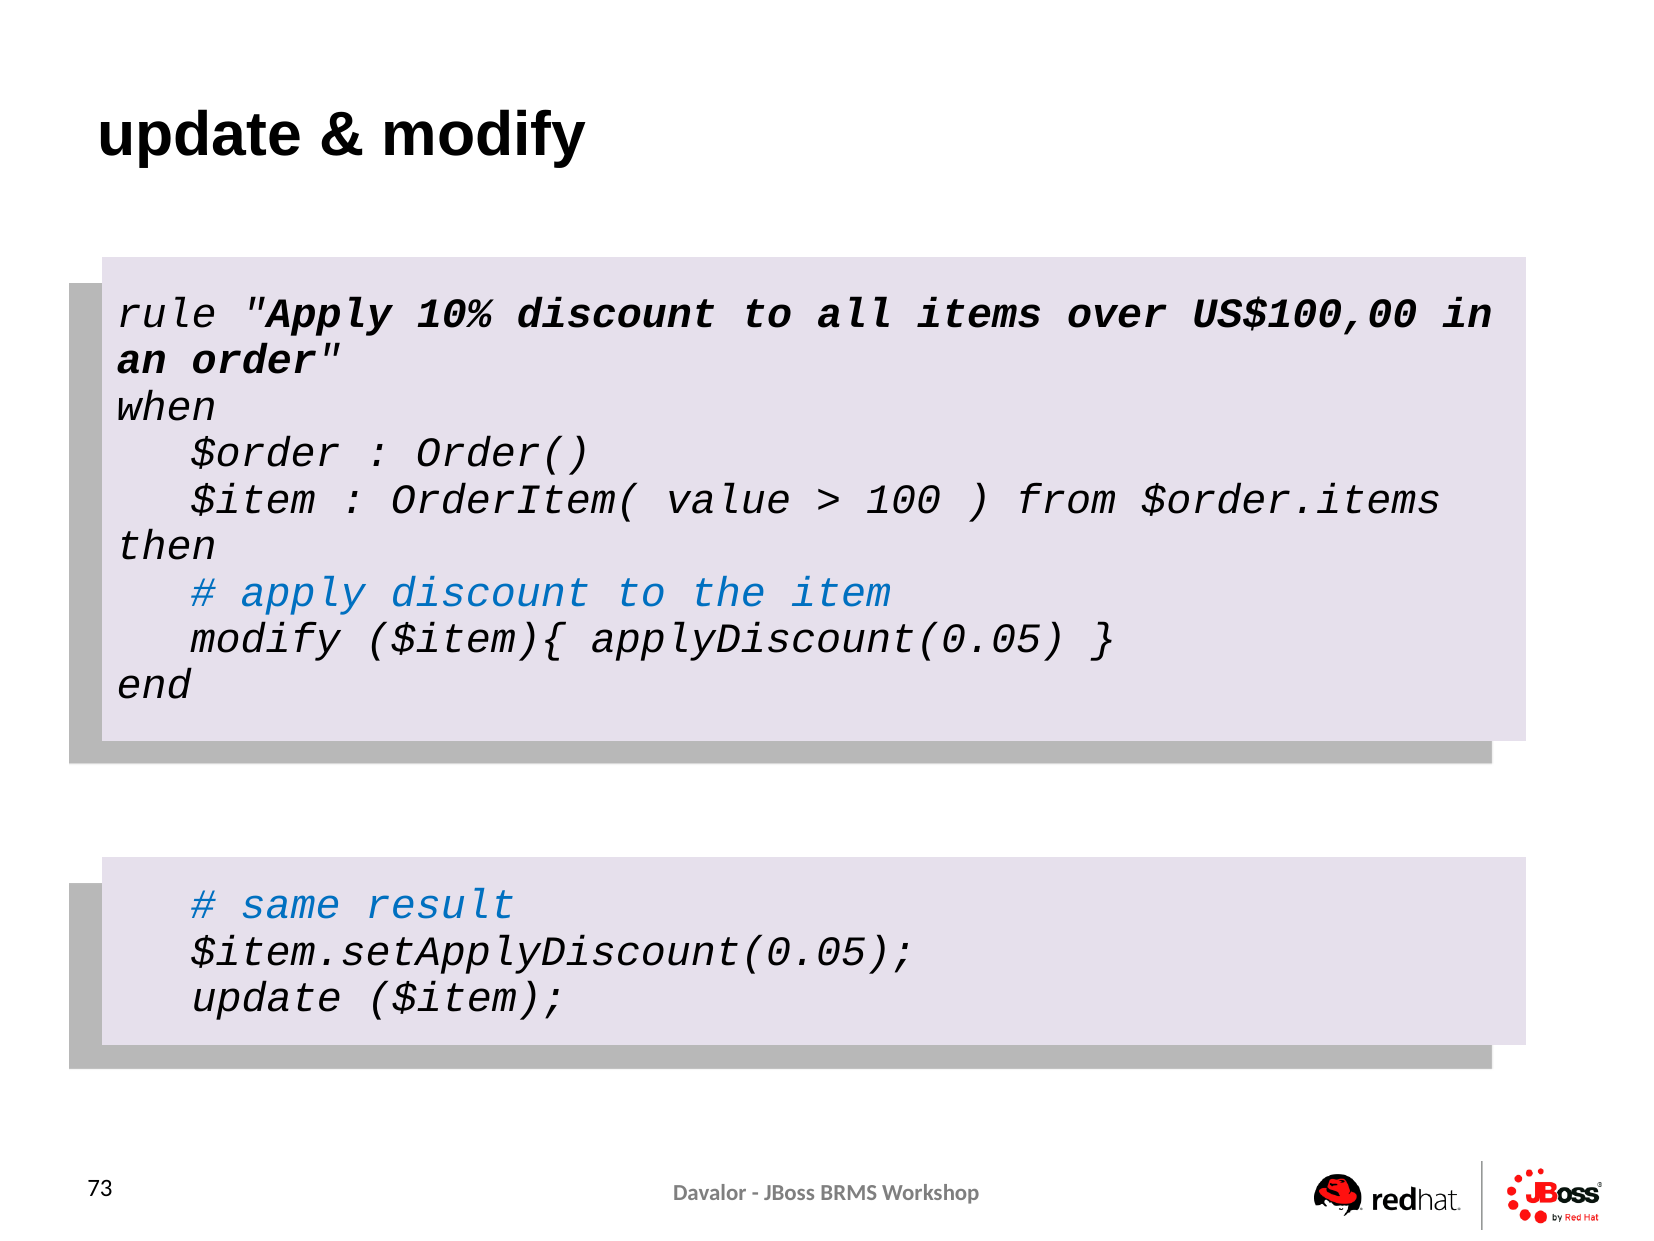

# update & modify
rule "Apply 10% discount to all items over US$100,00 in an order"
when
	$order : Order()
	$item : OrderItem( value > 100 ) from $order.items
then
	# apply discount to the item
	modify ($item){ applyDiscount(0.05) }
end
	# same result
	$item.setApplyDiscount(0.05);
 update ($item);